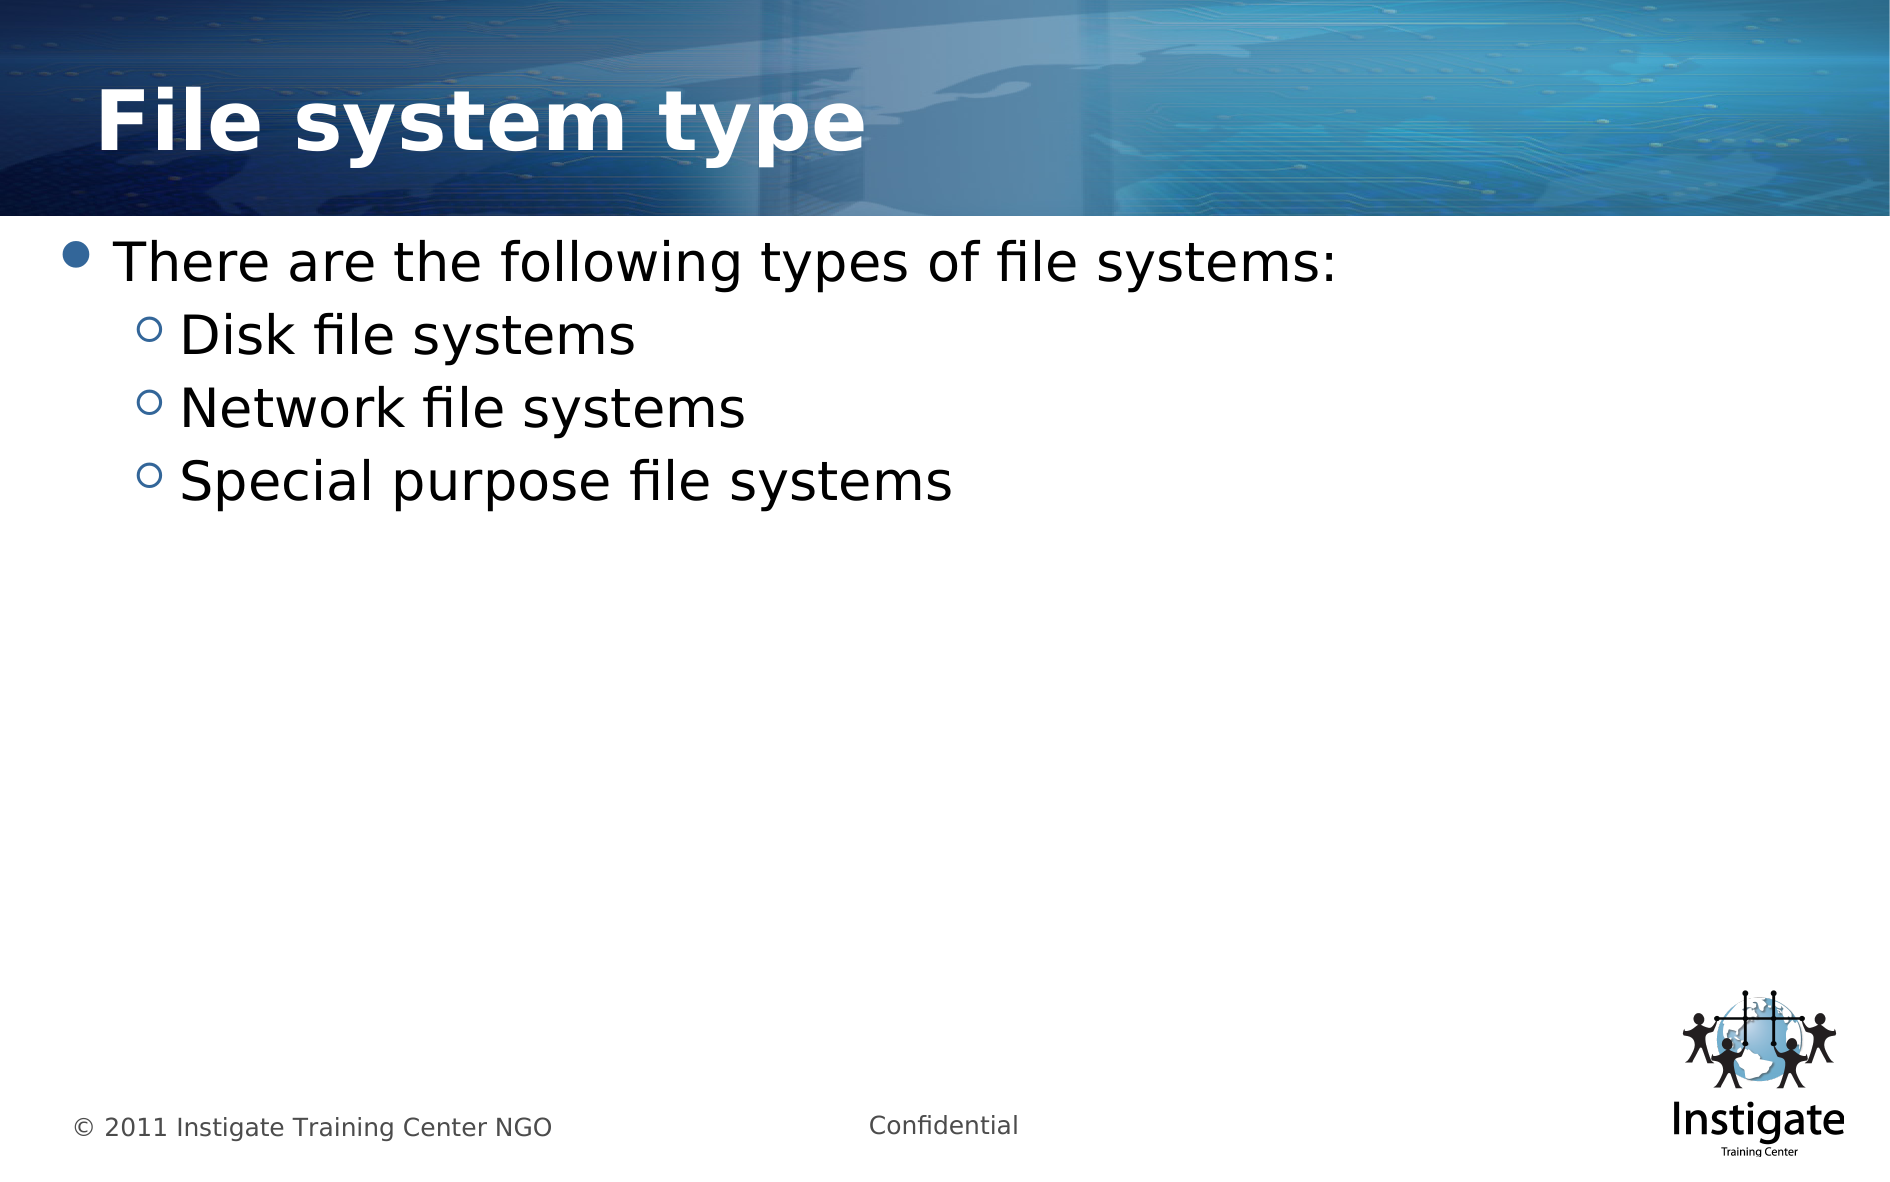

# File system type
There are the following types of file systems:
Disk file systems
Network file systems
Special purpose file systems